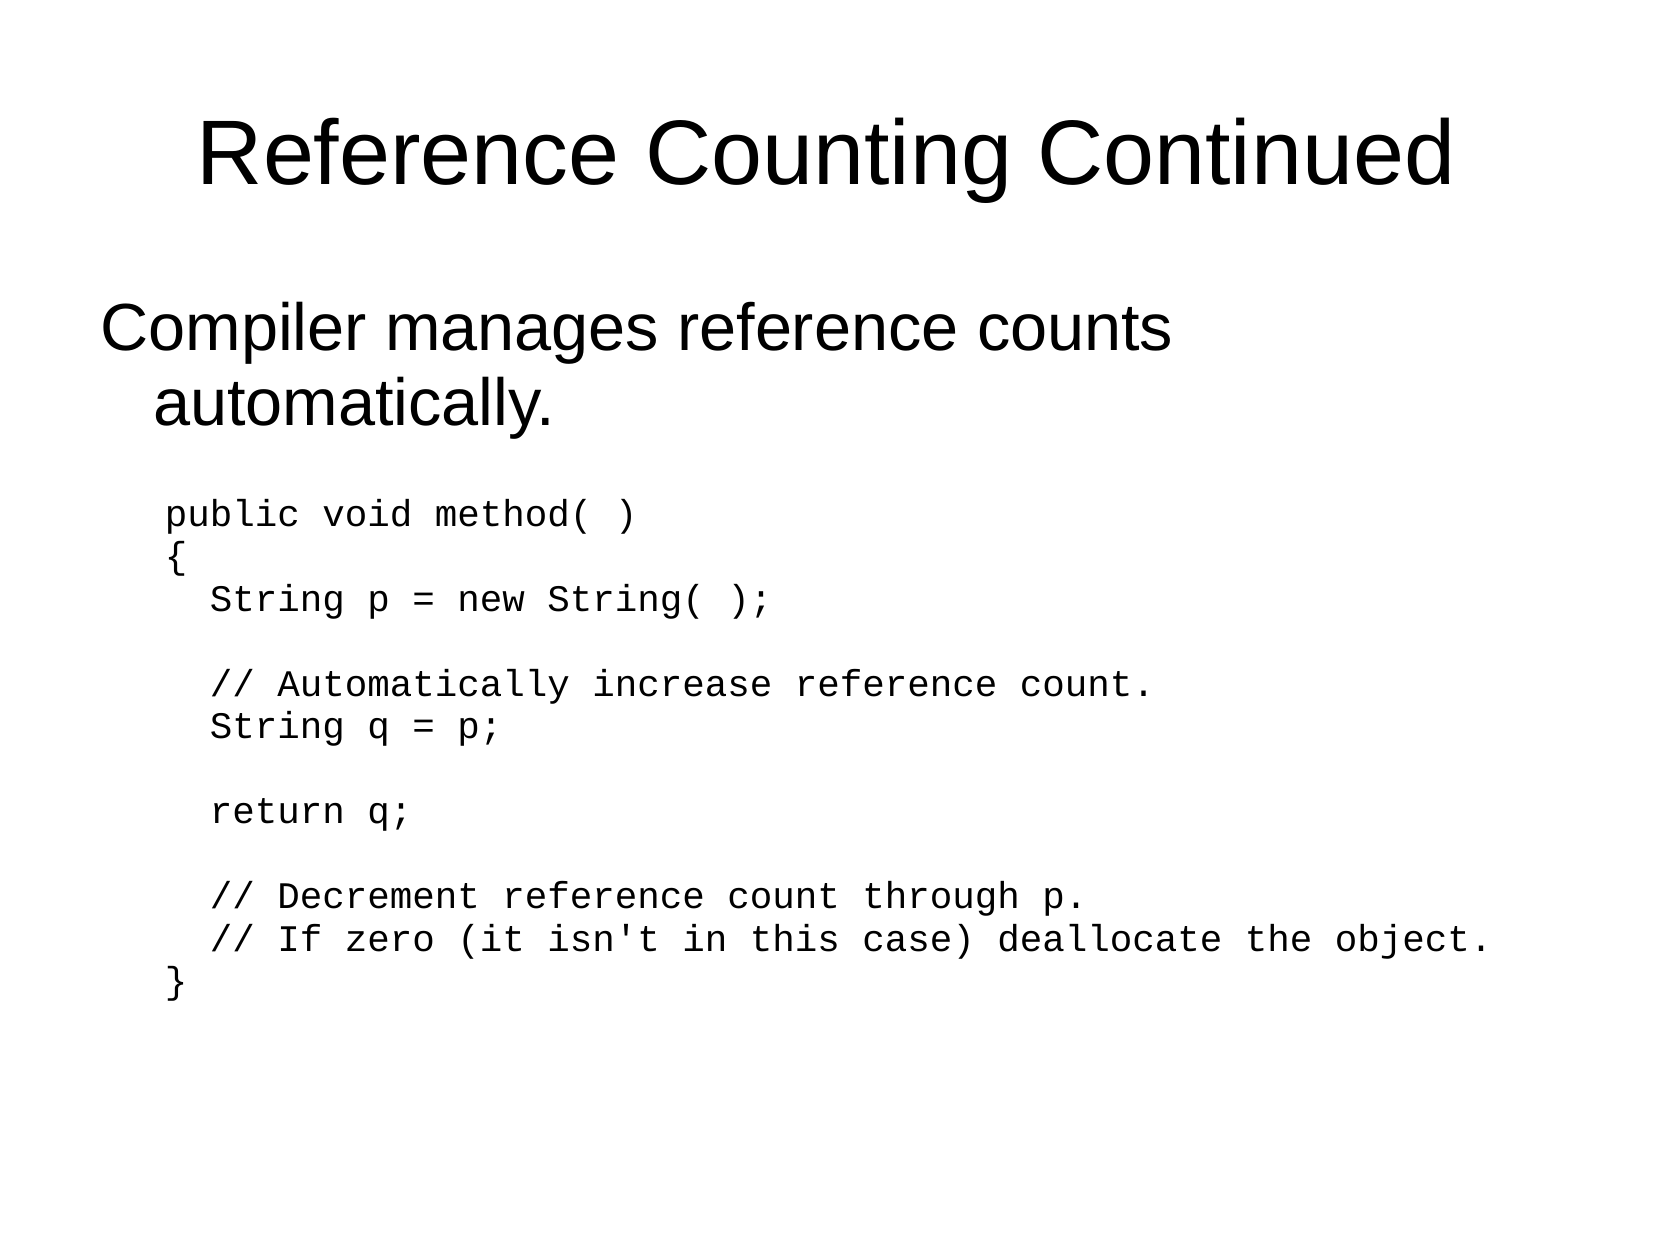

# Reference Counting Continued
Compiler manages reference counts automatically.
public void method( )
{
 String p = new String( );
 // Automatically increase reference count.
 String q = p;
 return q;
 // Decrement reference count through p.
 // If zero (it isn't in this case) deallocate the object.
}